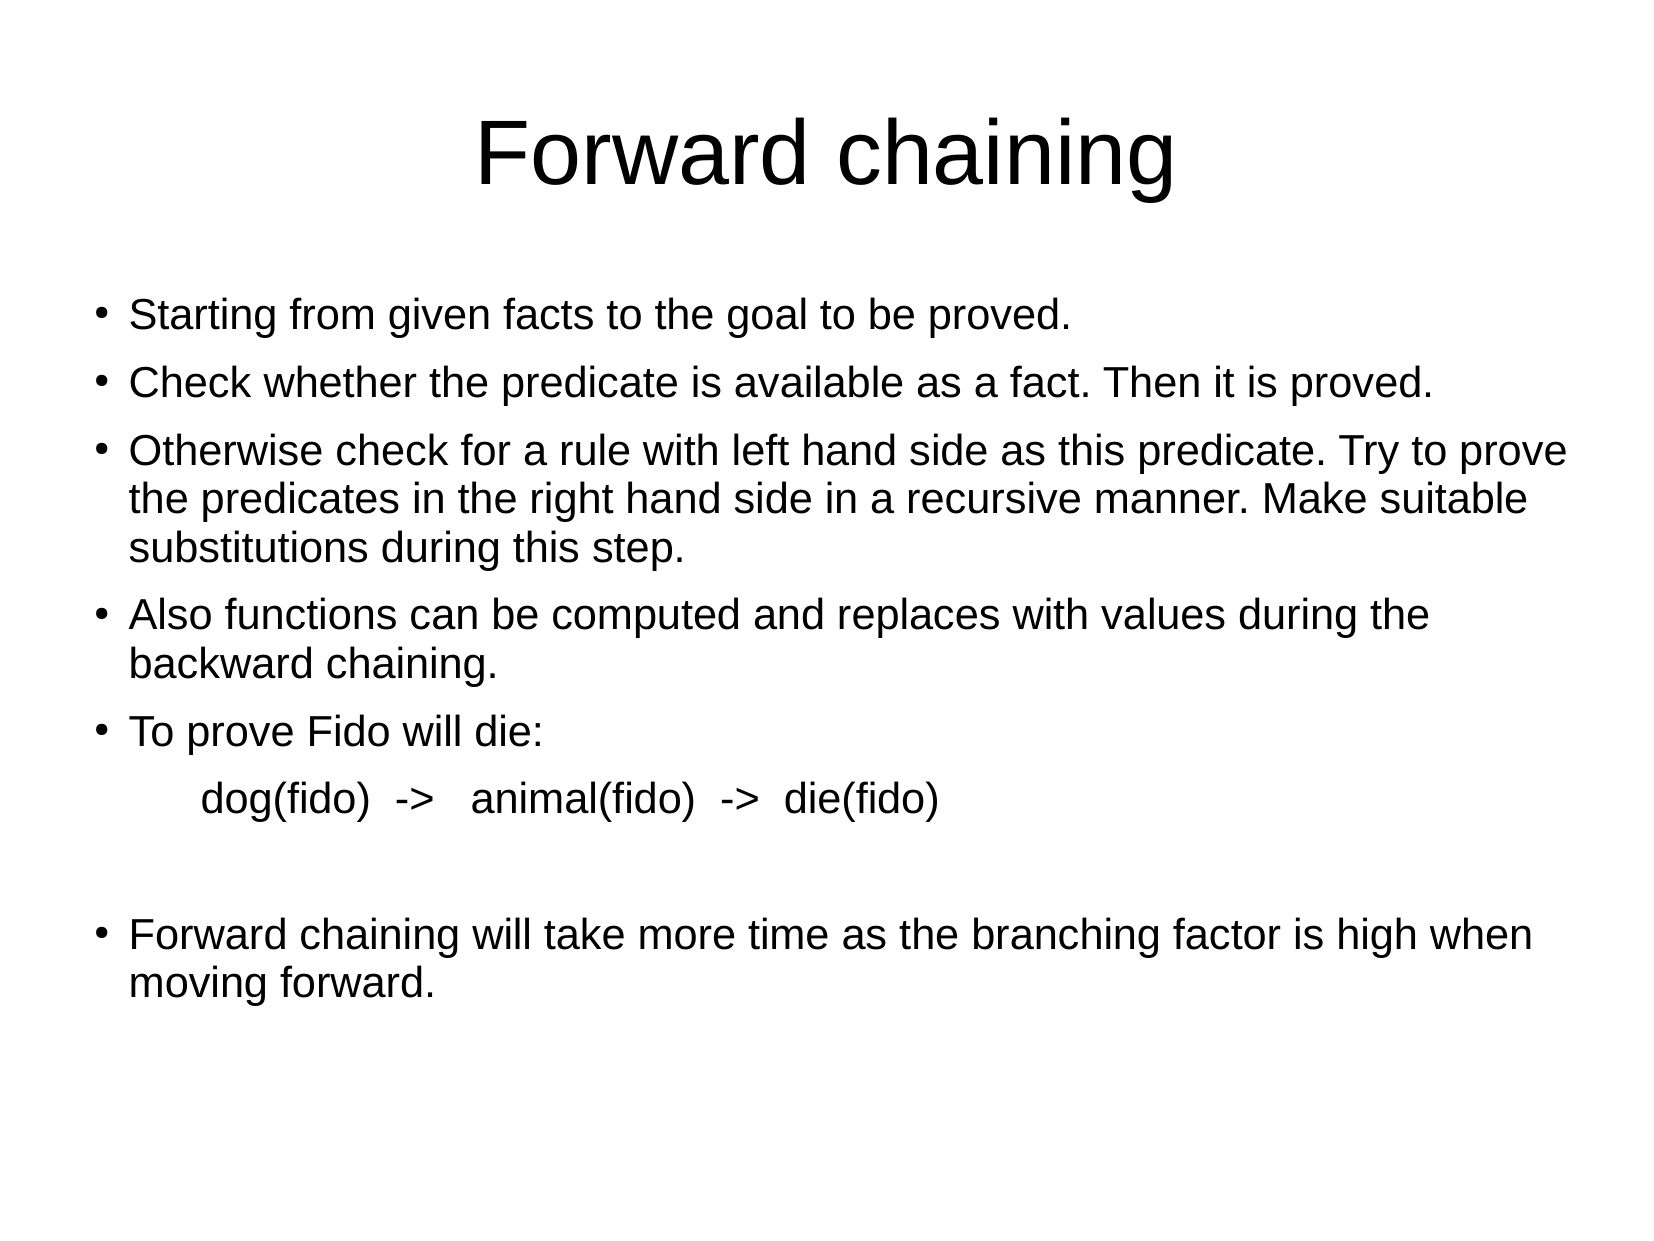

# Forward chaining
Starting from given facts to the goal to be proved.
Check whether the predicate is available as a fact. Then it is proved.
Otherwise check for a rule with left hand side as this predicate. Try to prove the predicates in the right hand side in a recursive manner. Make suitable substitutions during this step.
Also functions can be computed and replaces with values during the backward chaining.
To prove Fido will die:
 dog(fido) -> animal(fido) -> die(fido)
Forward chaining will take more time as the branching factor is high when moving forward.